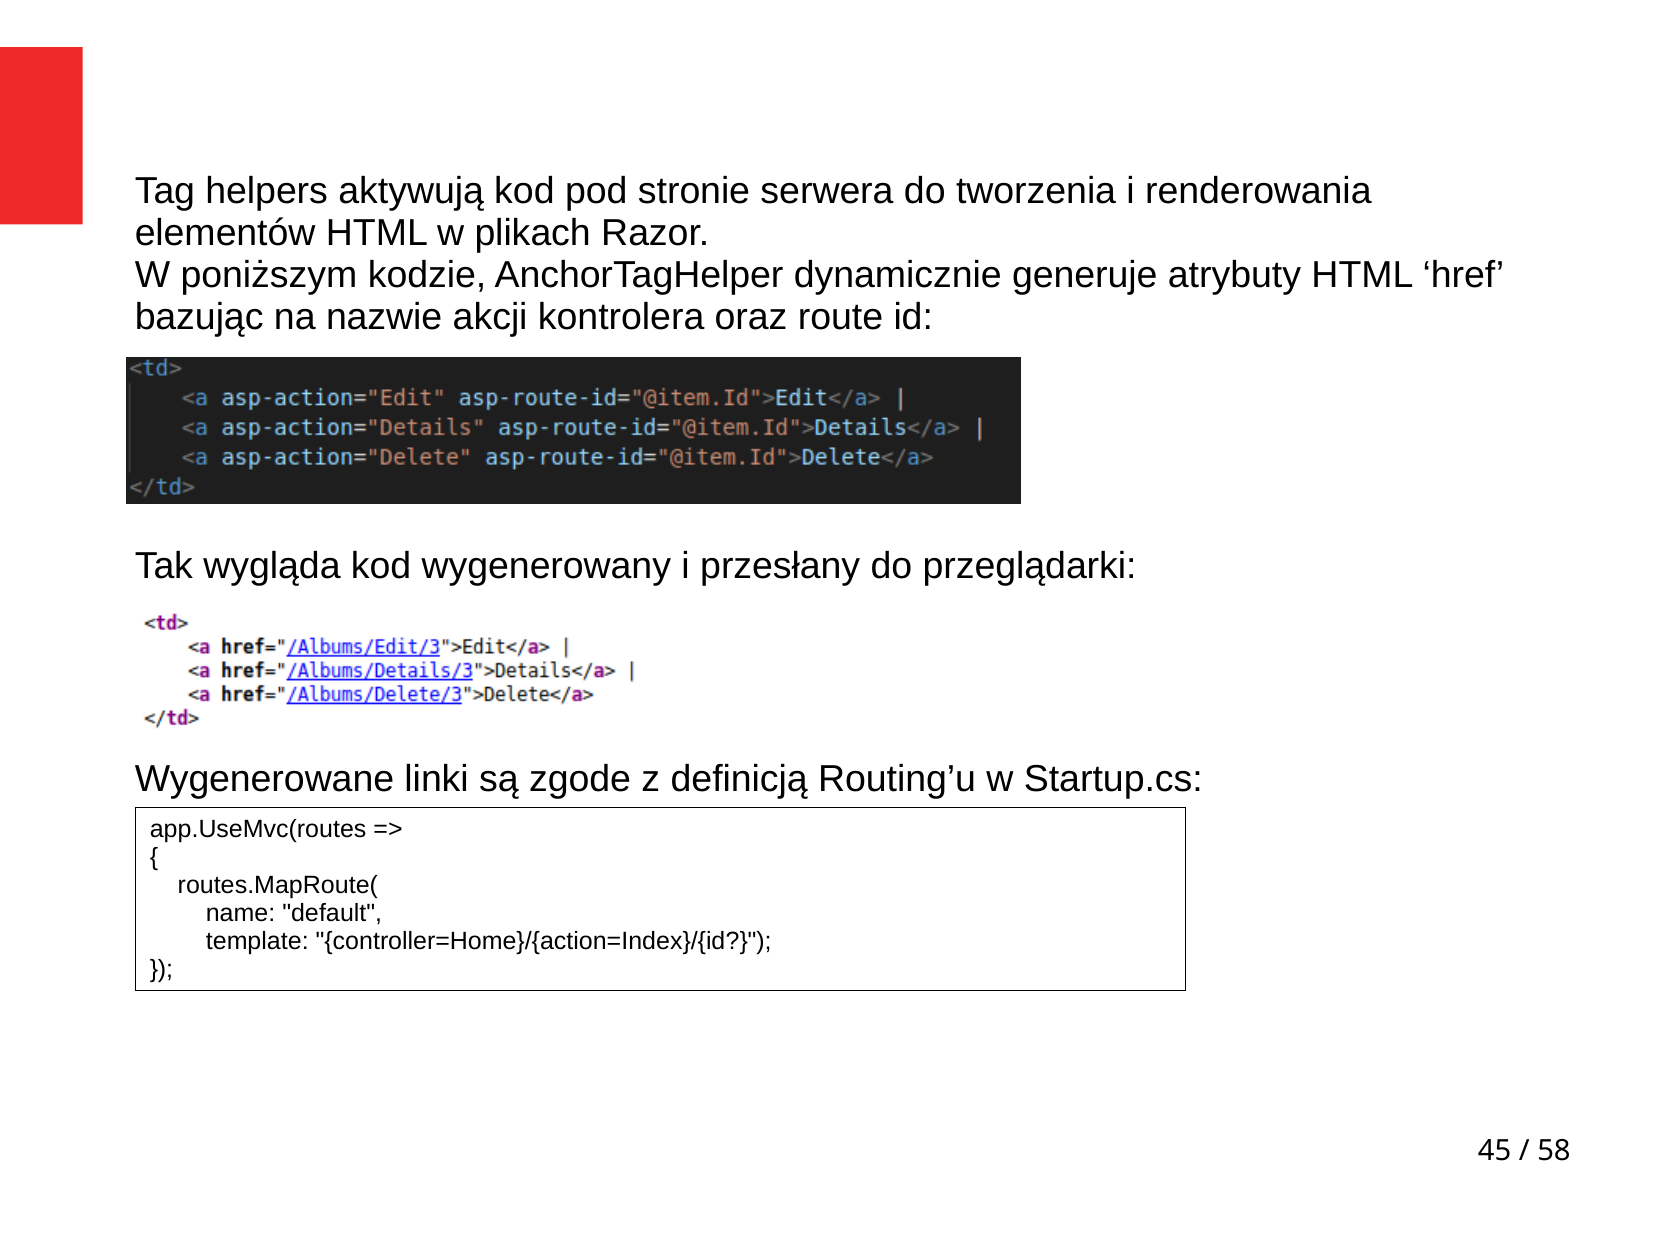

Tag helpers aktywują kod pod stronie serwera do tworzenia i renderowania elementów HTML w plikach Razor.
W poniższym kodzie, AnchorTagHelper dynamicznie generuje atrybuty HTML ‘href’ bazując na nazwie akcji kontrolera oraz route id:
Tak wygląda kod wygenerowany i przesłany do przeglądarki:
Wygenerowane linki są zgode z definicją Routing’u w Startup.cs:
app.UseMvc(routes =>
{
 routes.MapRoute(
 name: "default",
 template: "{controller=Home}/{action=Index}/{id?}");
});
45